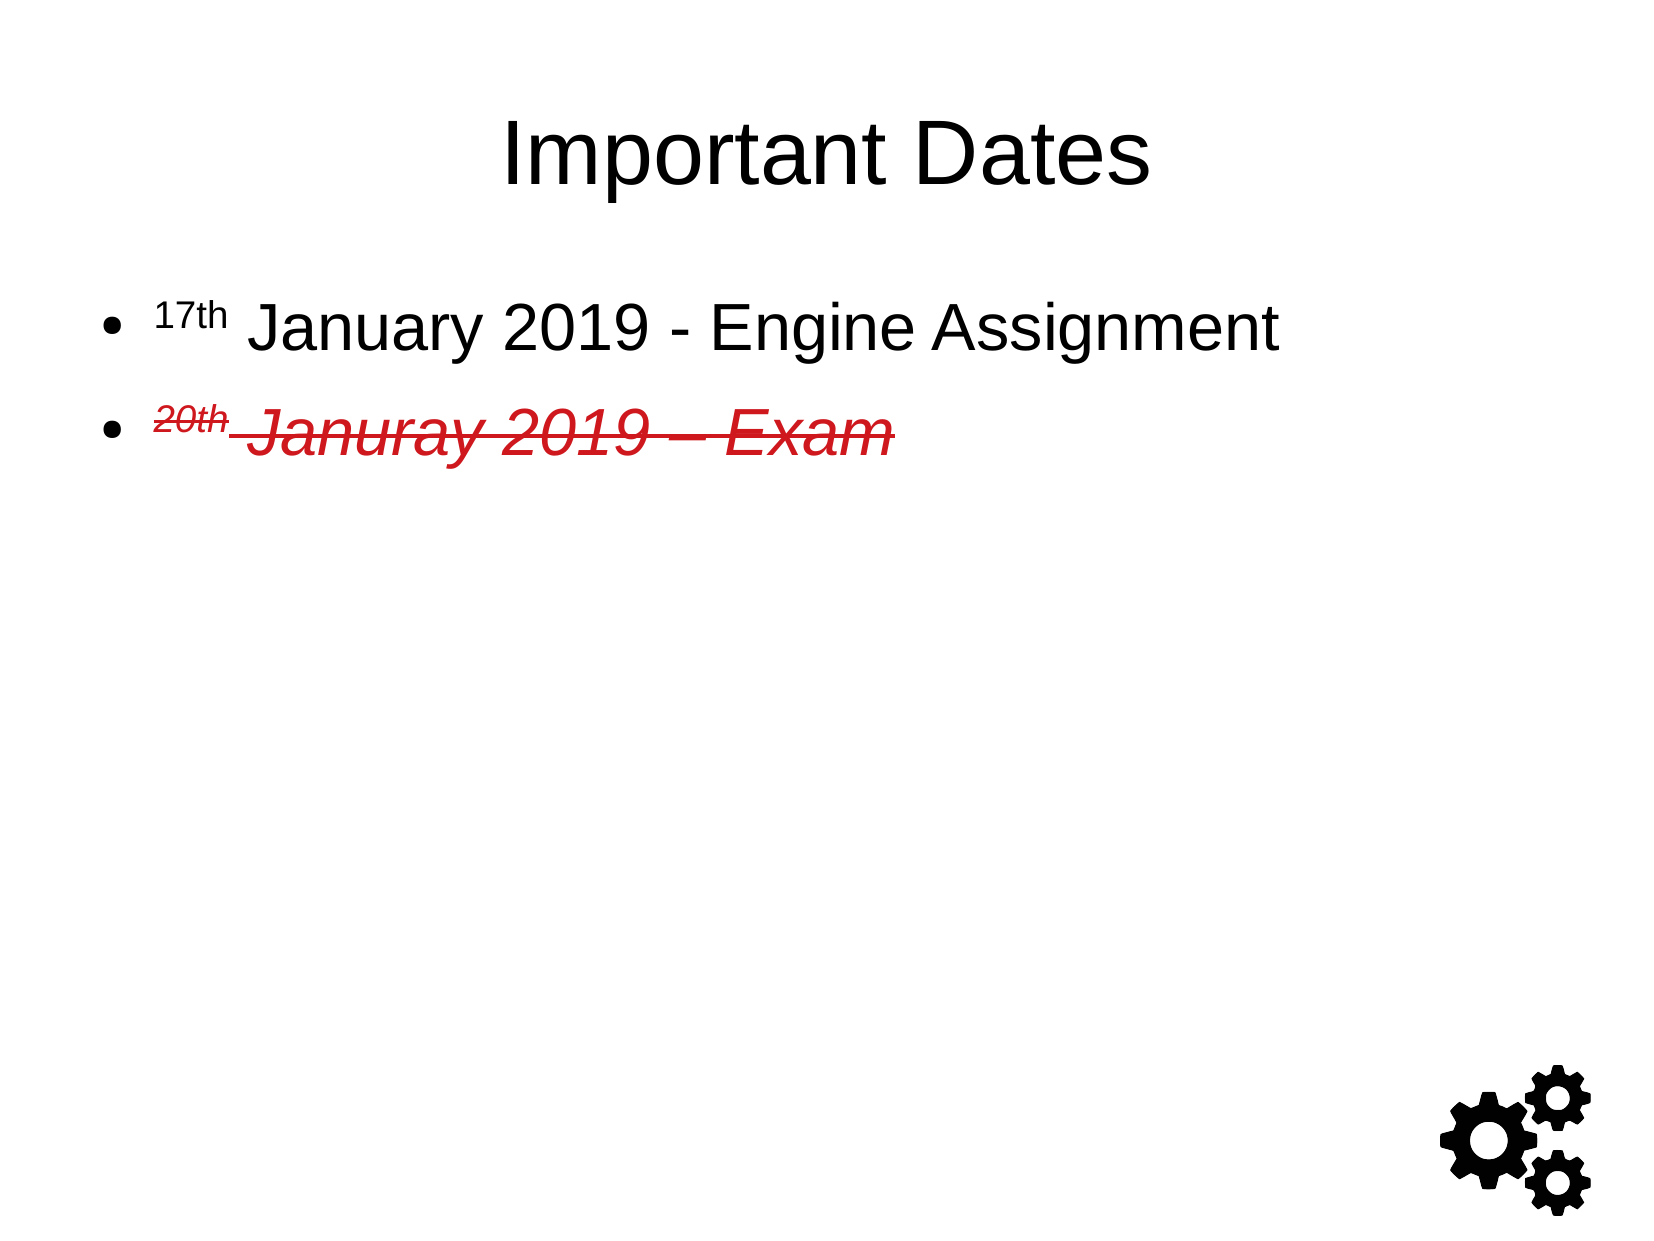

# Important Dates
17th January 2019 - Engine Assignment
20th Januray 2019 – Exam